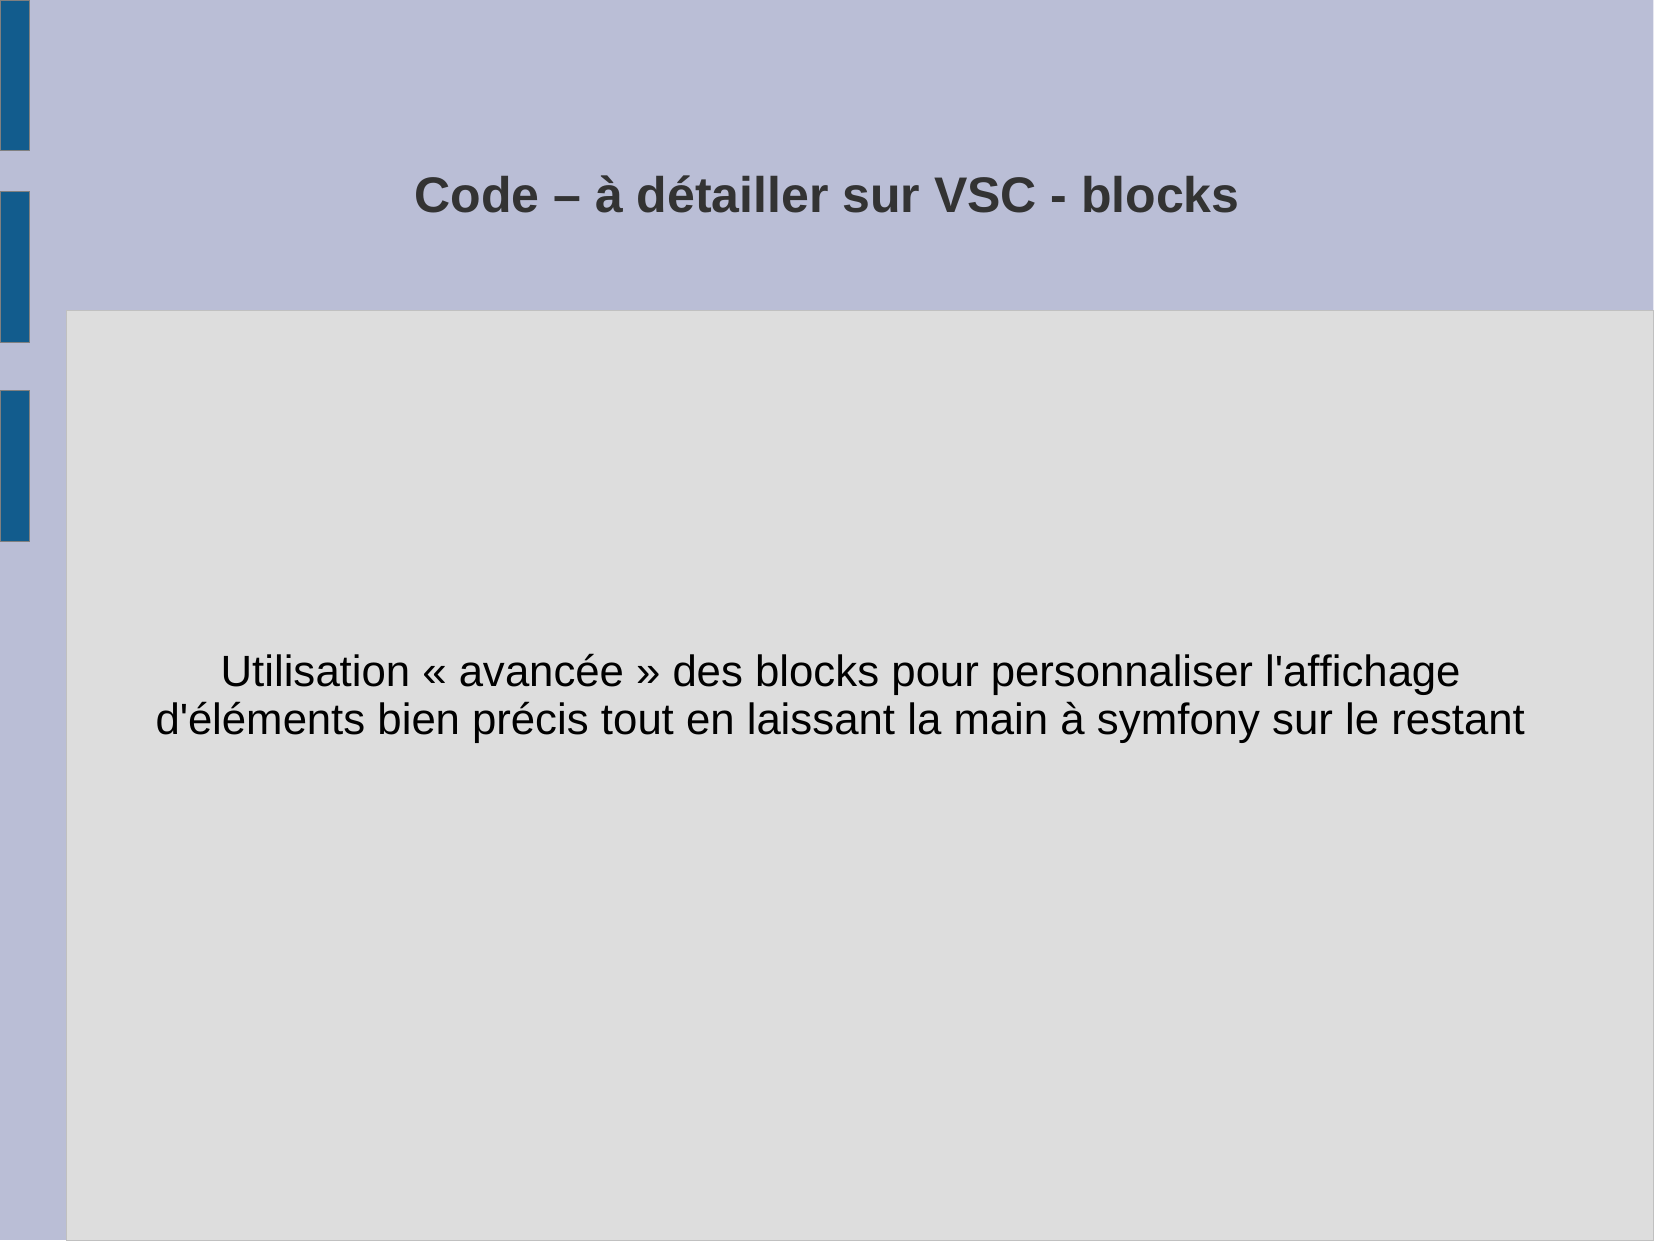

# Code – à détailler sur VSC - blocks
Utilisation « avancée » des blocks pour personnaliser l'affichage d'éléments bien précis tout en laissant la main à symfony sur le restant